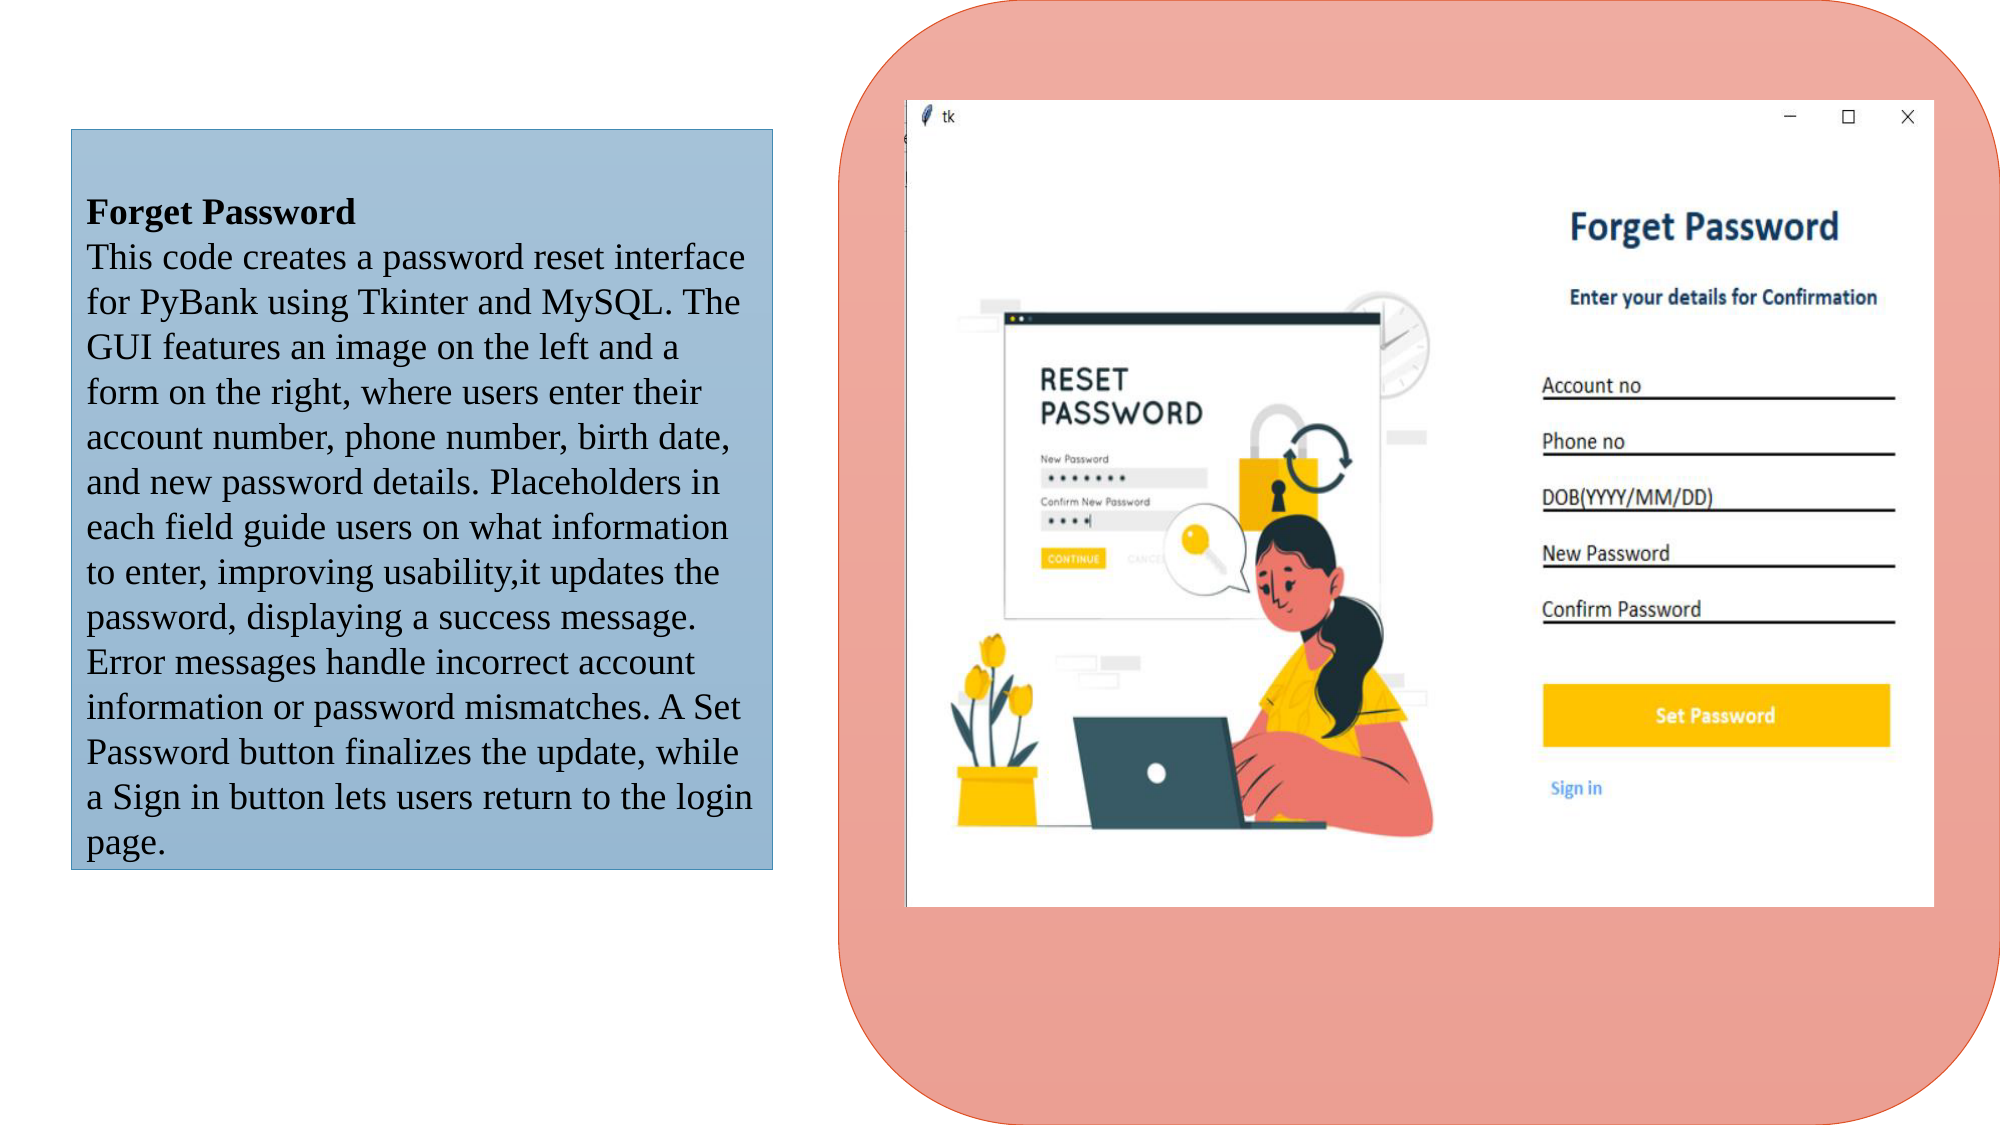

Forget Password
This code creates a password reset interface for PyBank using Tkinter and MySQL. The GUI features an image on the left and a form on the right, where users enter their account number, phone number, birth date, and new password details. Placeholders in each field guide users on what information to enter, improving usability,it updates the password, displaying a success message. Error messages handle incorrect account information or password mismatches. A Set Password button finalizes the update, while a Sign in button lets users return to the login page.